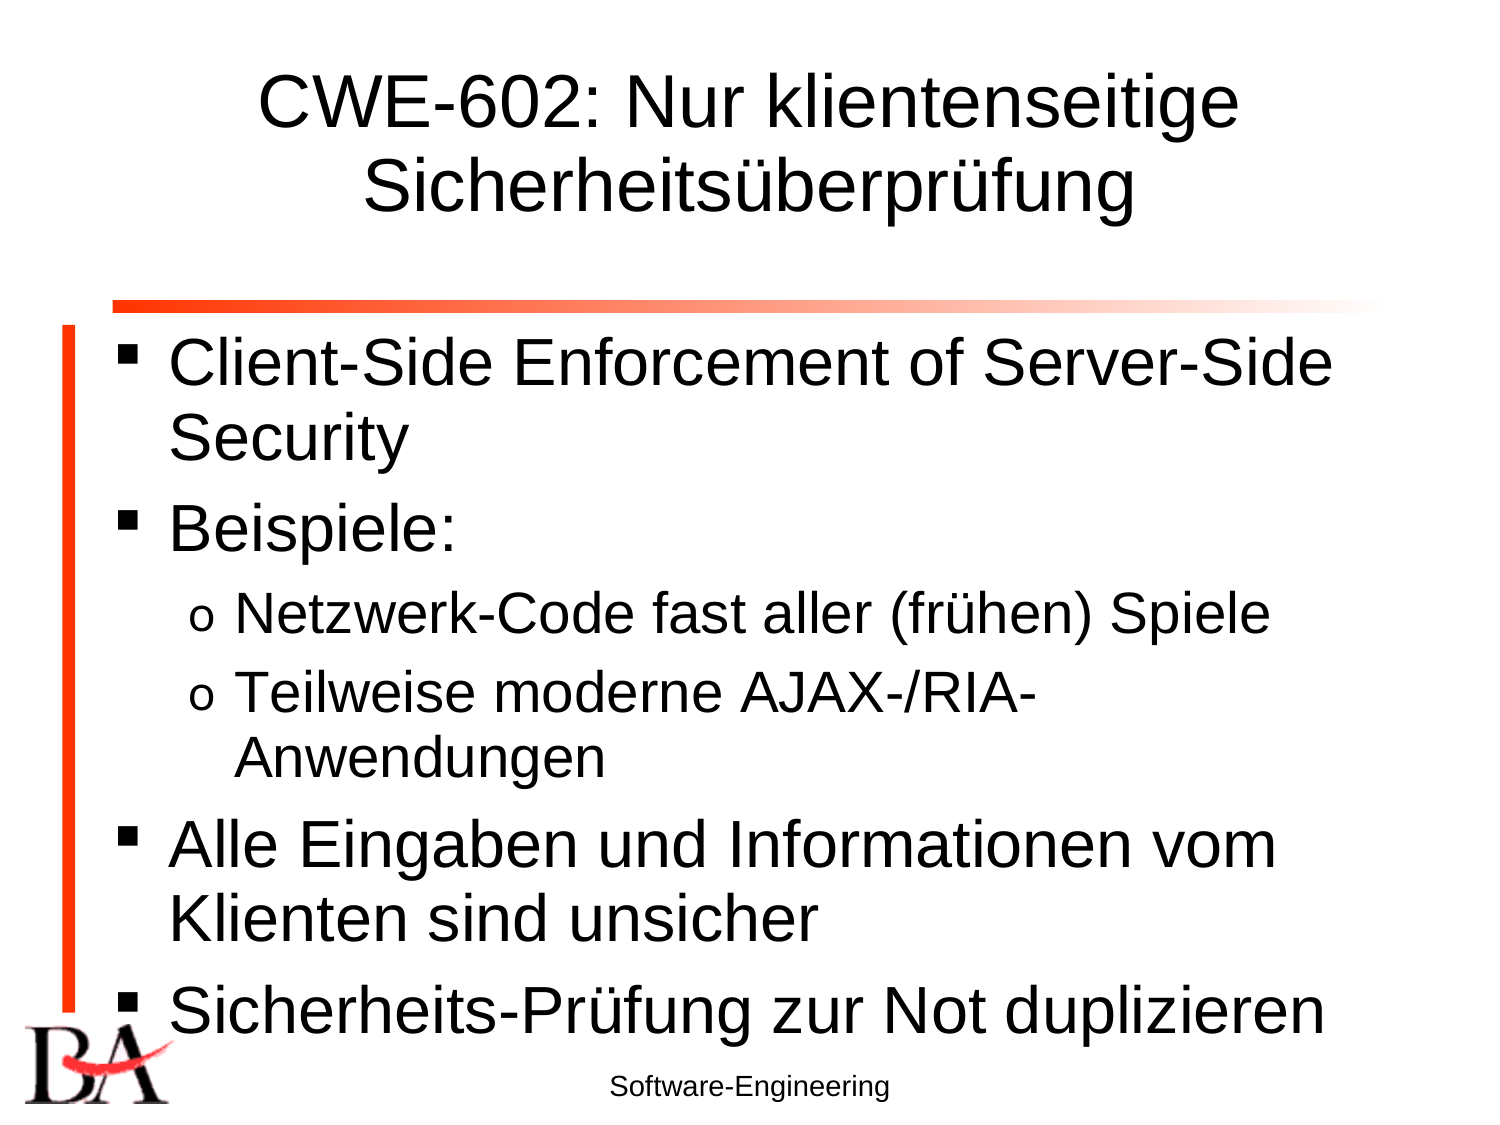

# CWE-602: Nur klientenseitige Sicherheitsüberprüfung
Client-Side Enforcement of Server-Side Security
Beispiele:
Netzwerk-Code fast aller (frühen) Spiele
Teilweise moderne AJAX-/RIA-Anwendungen
Alle Eingaben und Informationen vom Klienten sind unsicher
Sicherheits-Prüfung zur Not duplizieren